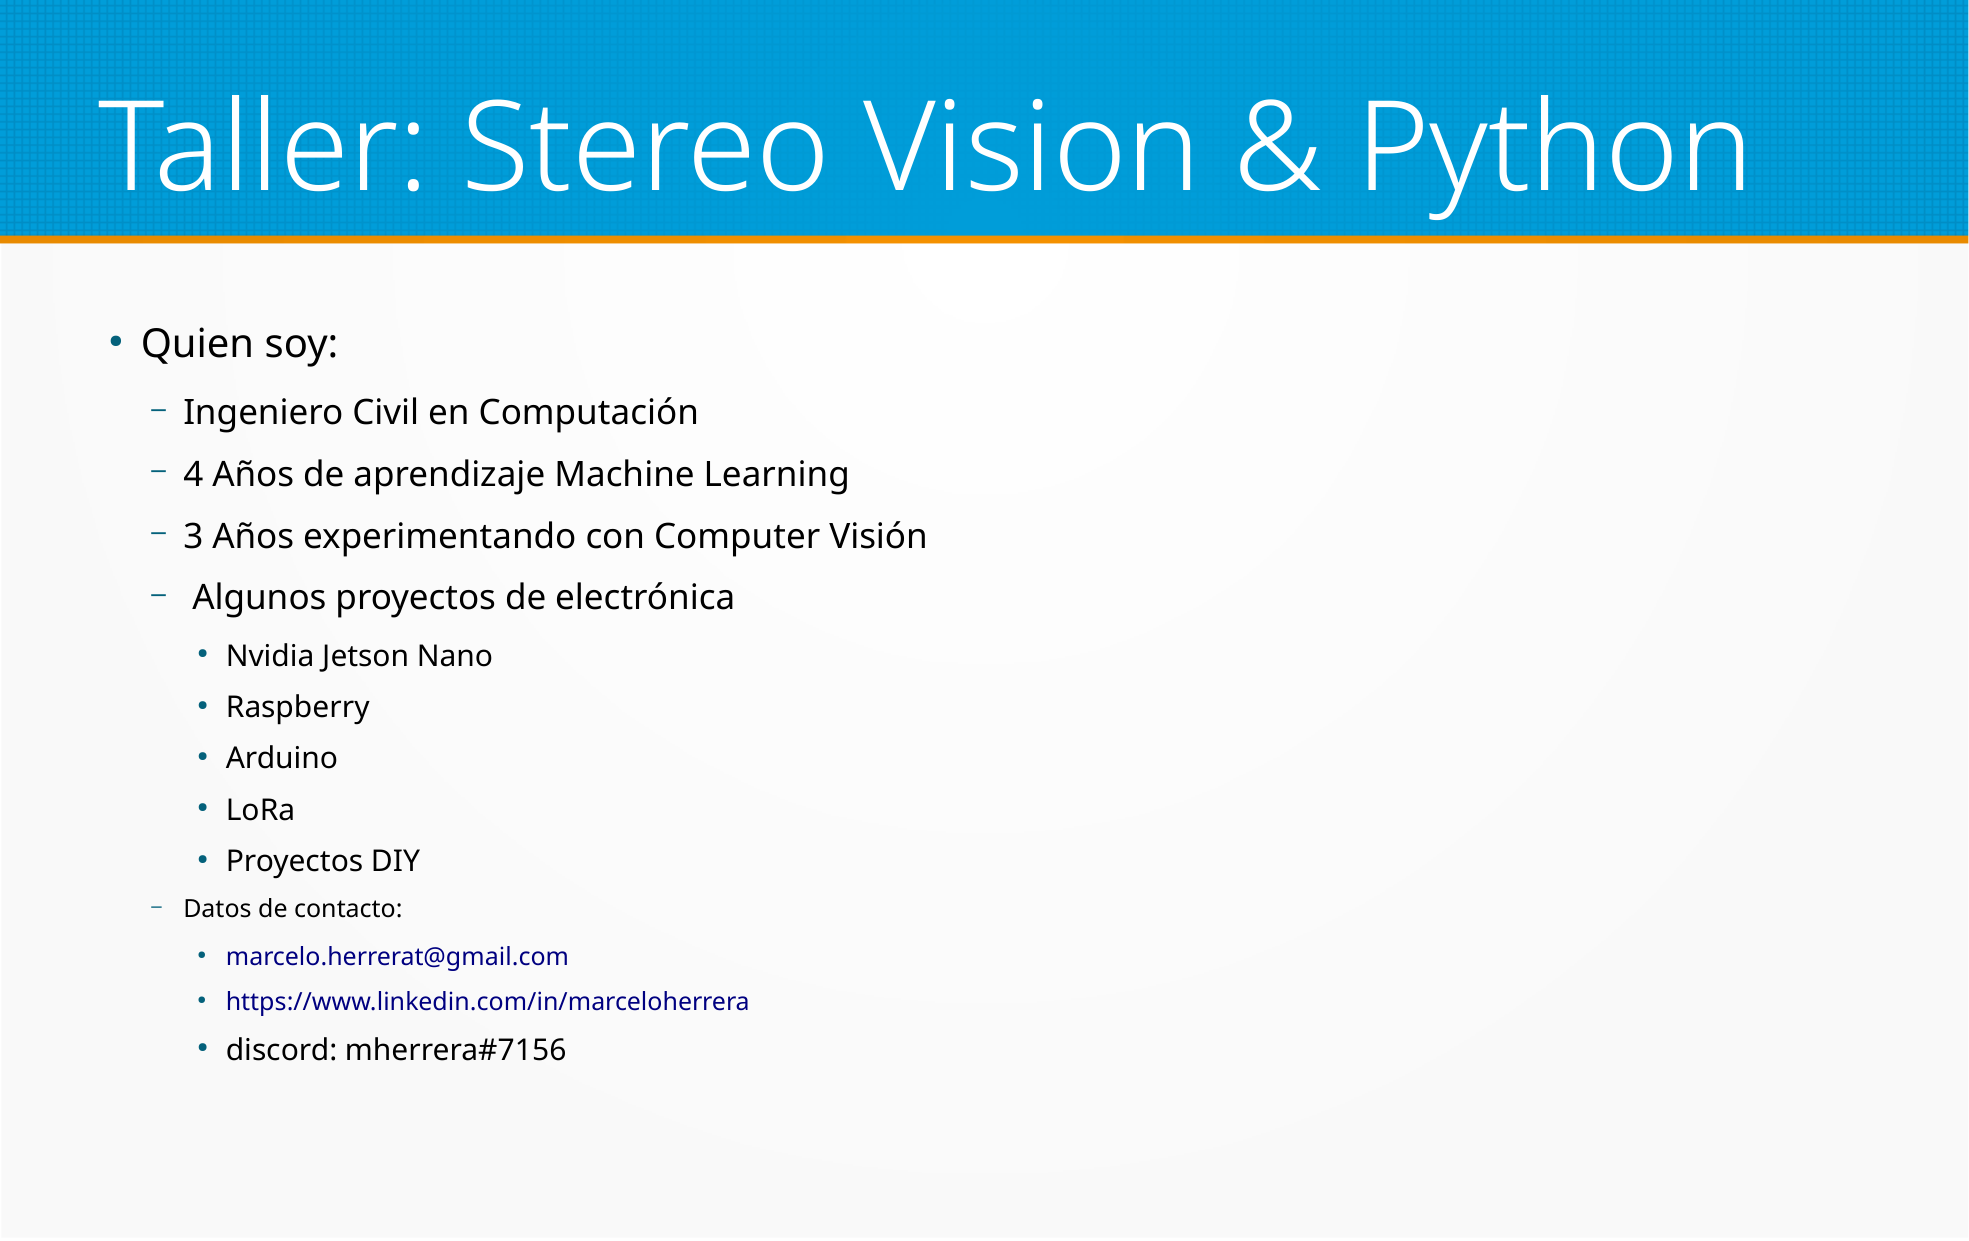

# Taller: Stereo Vision & Python
Quien soy:
Ingeniero Civil en Computación
4 Años de aprendizaje Machine Learning
3 Años experimentando con Computer Visión
 Algunos proyectos de electrónica
Nvidia Jetson Nano
Raspberry
Arduino
LoRa
Proyectos DIY
Datos de contacto:
marcelo.herrerat@gmail.com
https://www.linkedin.com/in/marceloherrera
discord: mherrera#7156